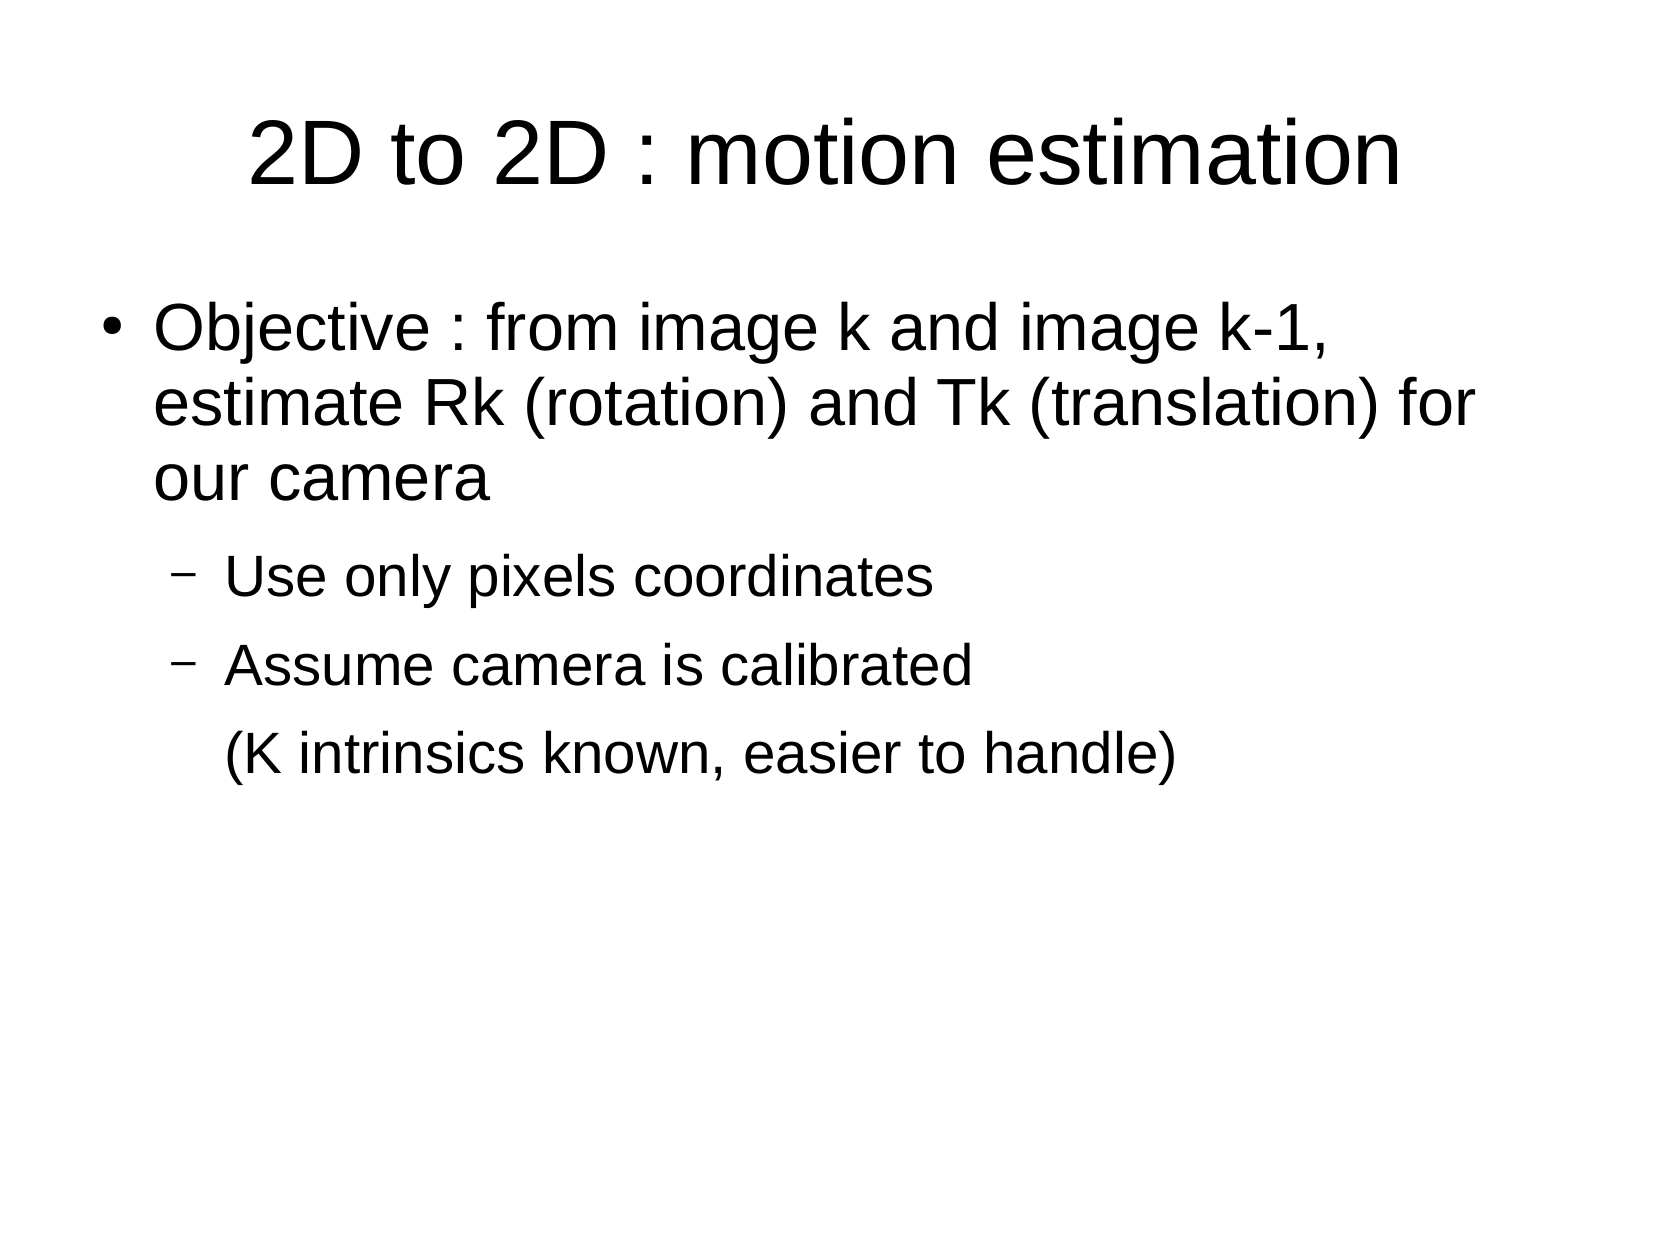

# 2D to 2D : motion estimation
Objective : from image k and image k-1, estimate Rk (rotation) and Tk (translation) for our camera
Use only pixels coordinates
Assume camera is calibrated
(K intrinsics known, easier to handle)